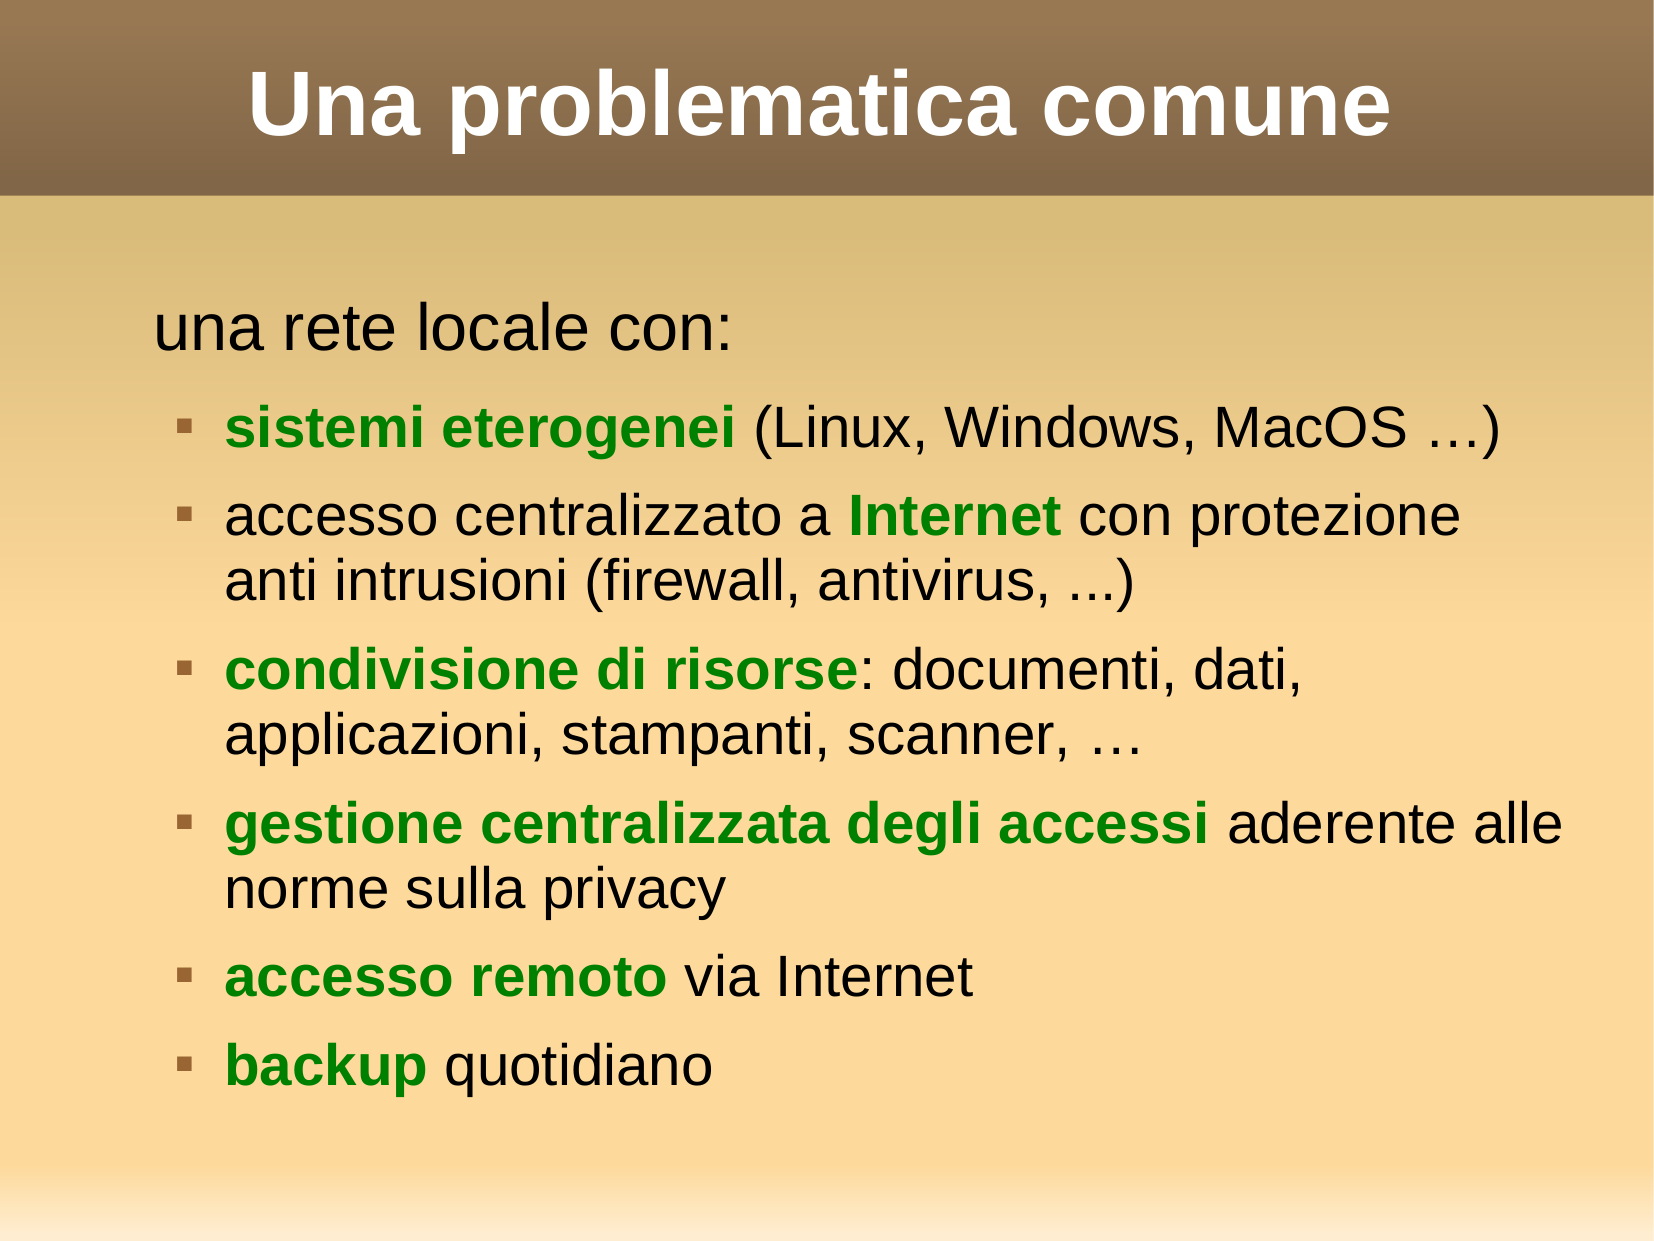

# Una problematica comune
una rete locale con:
sistemi eterogenei (Linux, Windows, MacOS …)
accesso centralizzato a Internet con protezione anti intrusioni (firewall, antivirus, ...)
condivisione di risorse: documenti, dati, applicazioni, stampanti, scanner, …
gestione centralizzata degli accessi aderente alle norme sulla privacy
accesso remoto via Internet
backup quotidiano